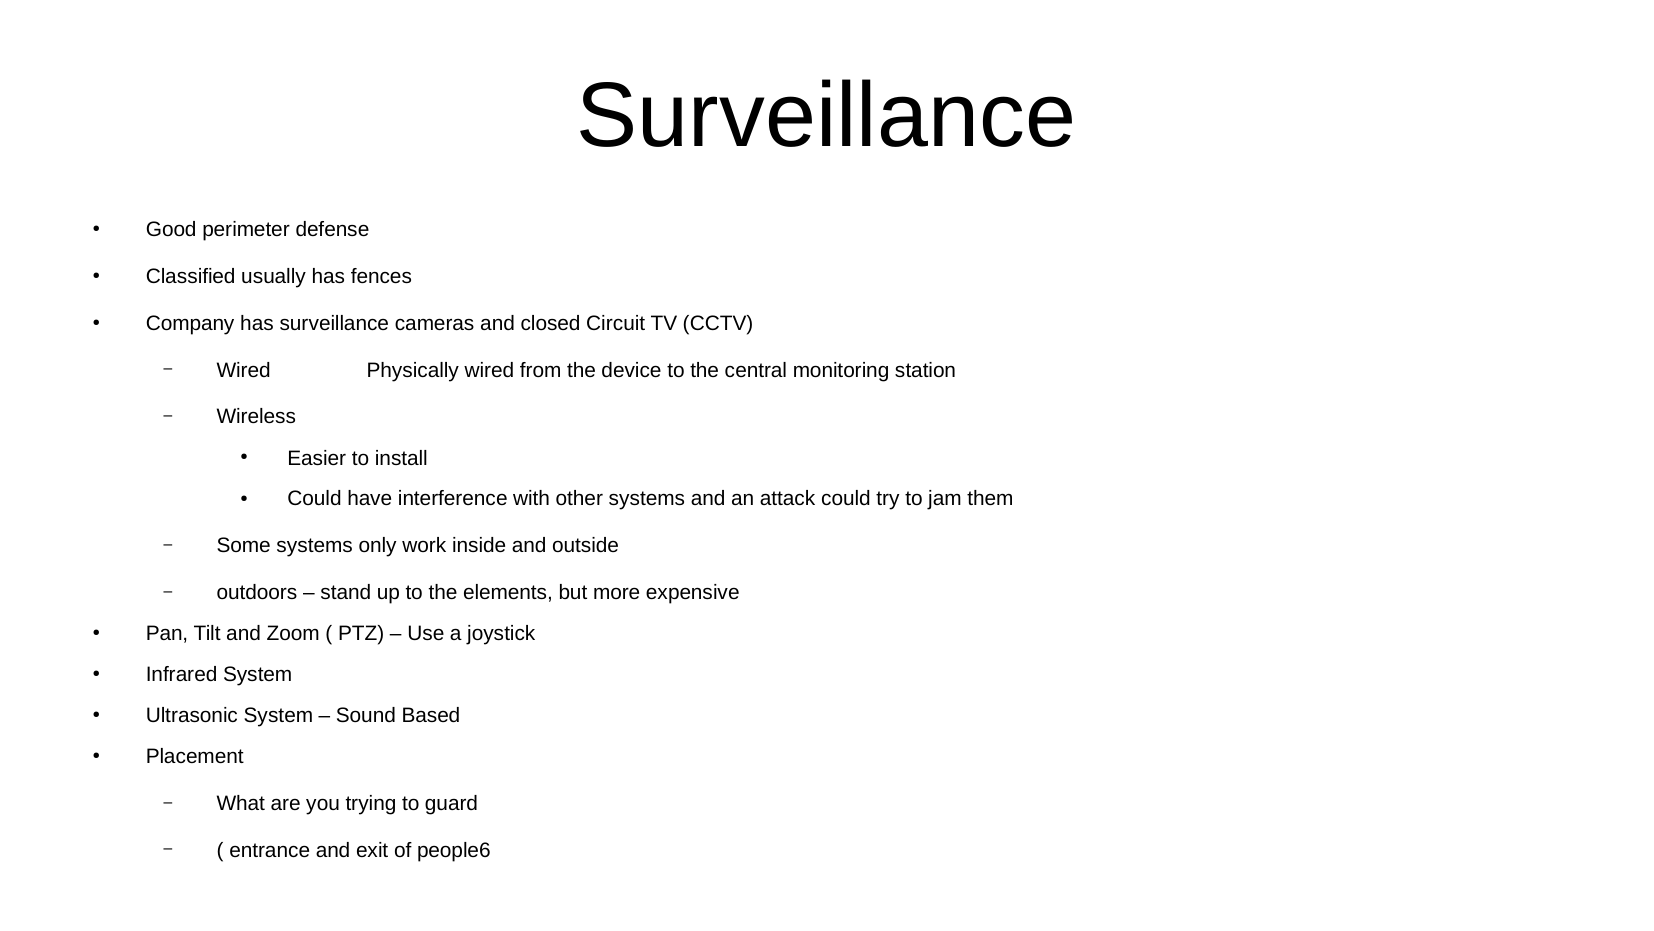

# Surveillance
Good perimeter defense
Classified usually has fences
Company has surveillance cameras and closed Circuit TV (CCTV)
Wired 		Physically wired from the device to the central monitoring station
Wireless
Easier to install
Could have interference with other systems and an attack could try to jam them
Some systems only work inside and outside
outdoors – stand up to the elements, but more expensive
Pan, Tilt and Zoom ( PTZ) – Use a joystick
Infrared System
Ultrasonic System – Sound Based
Placement
What are you trying to guard
( entrance and exit of people6